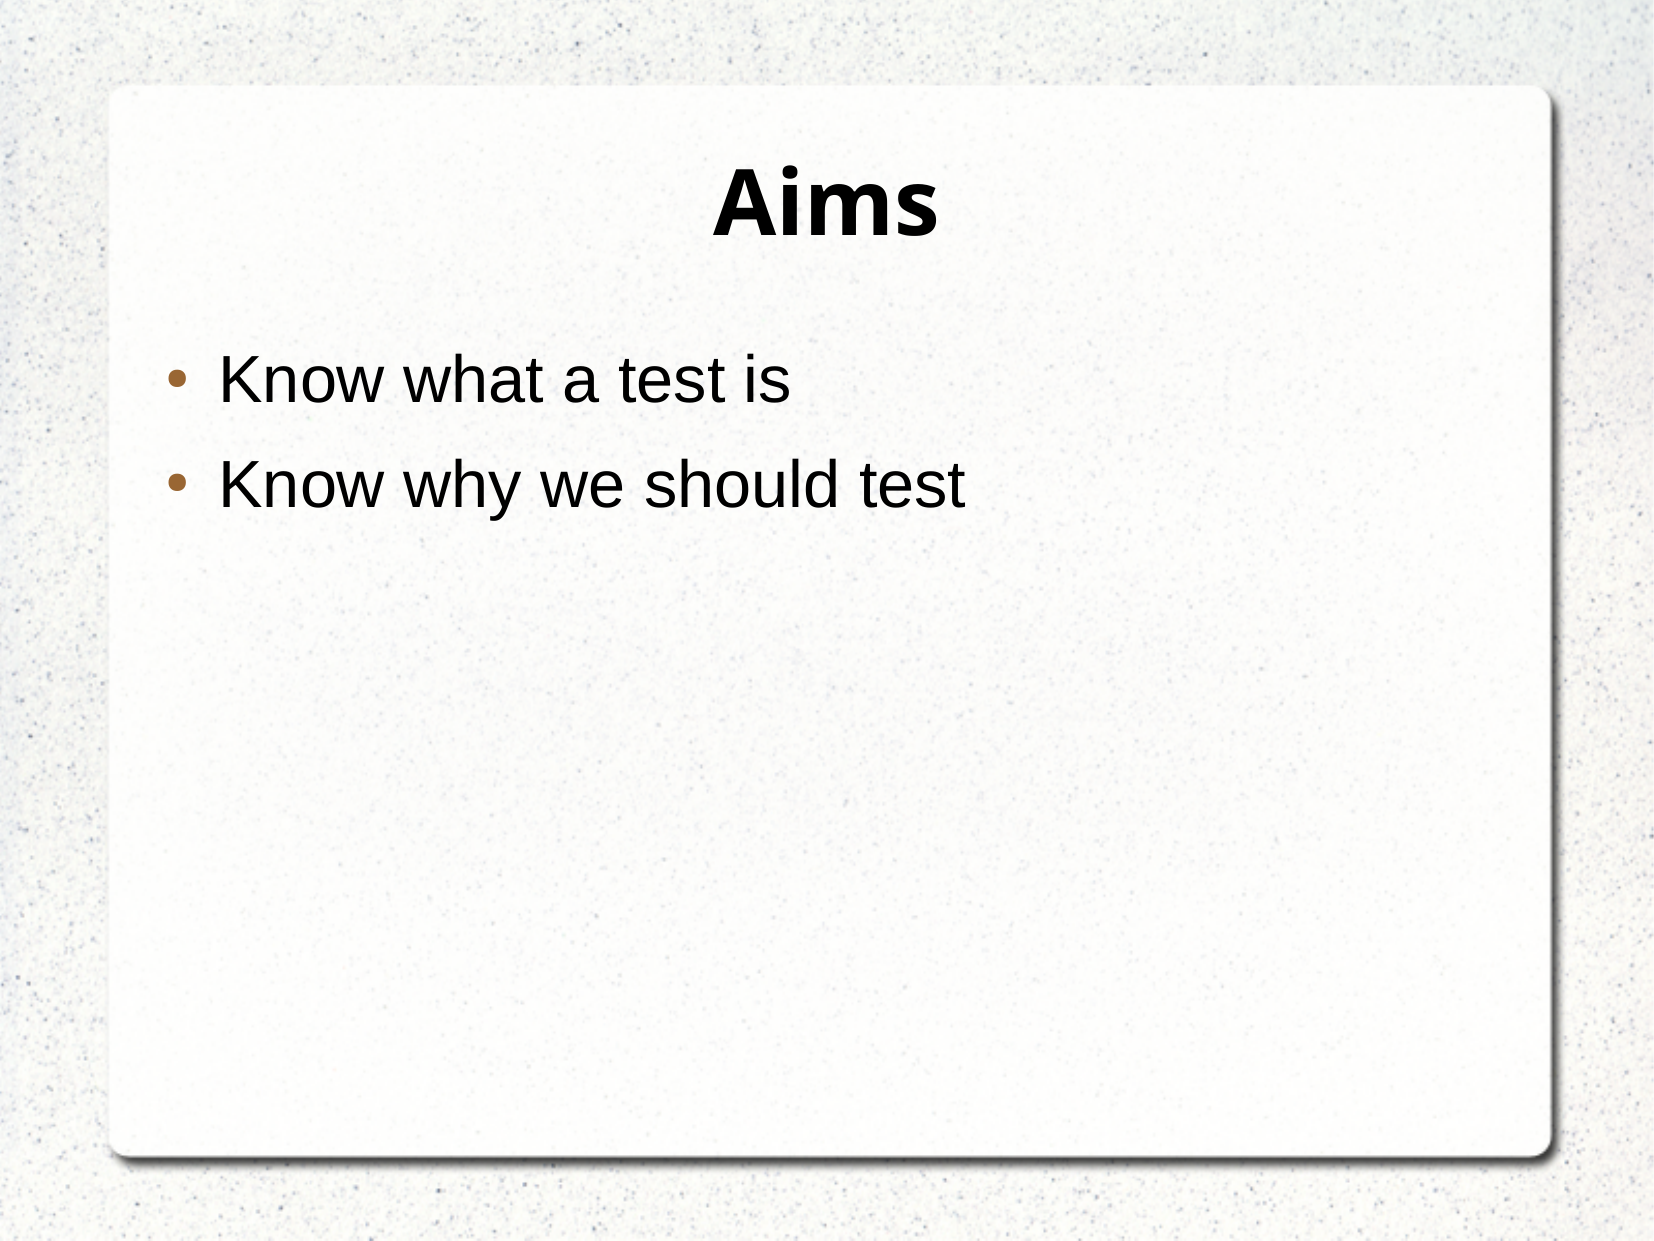

# Aims
Know what a test is
Know why we should test